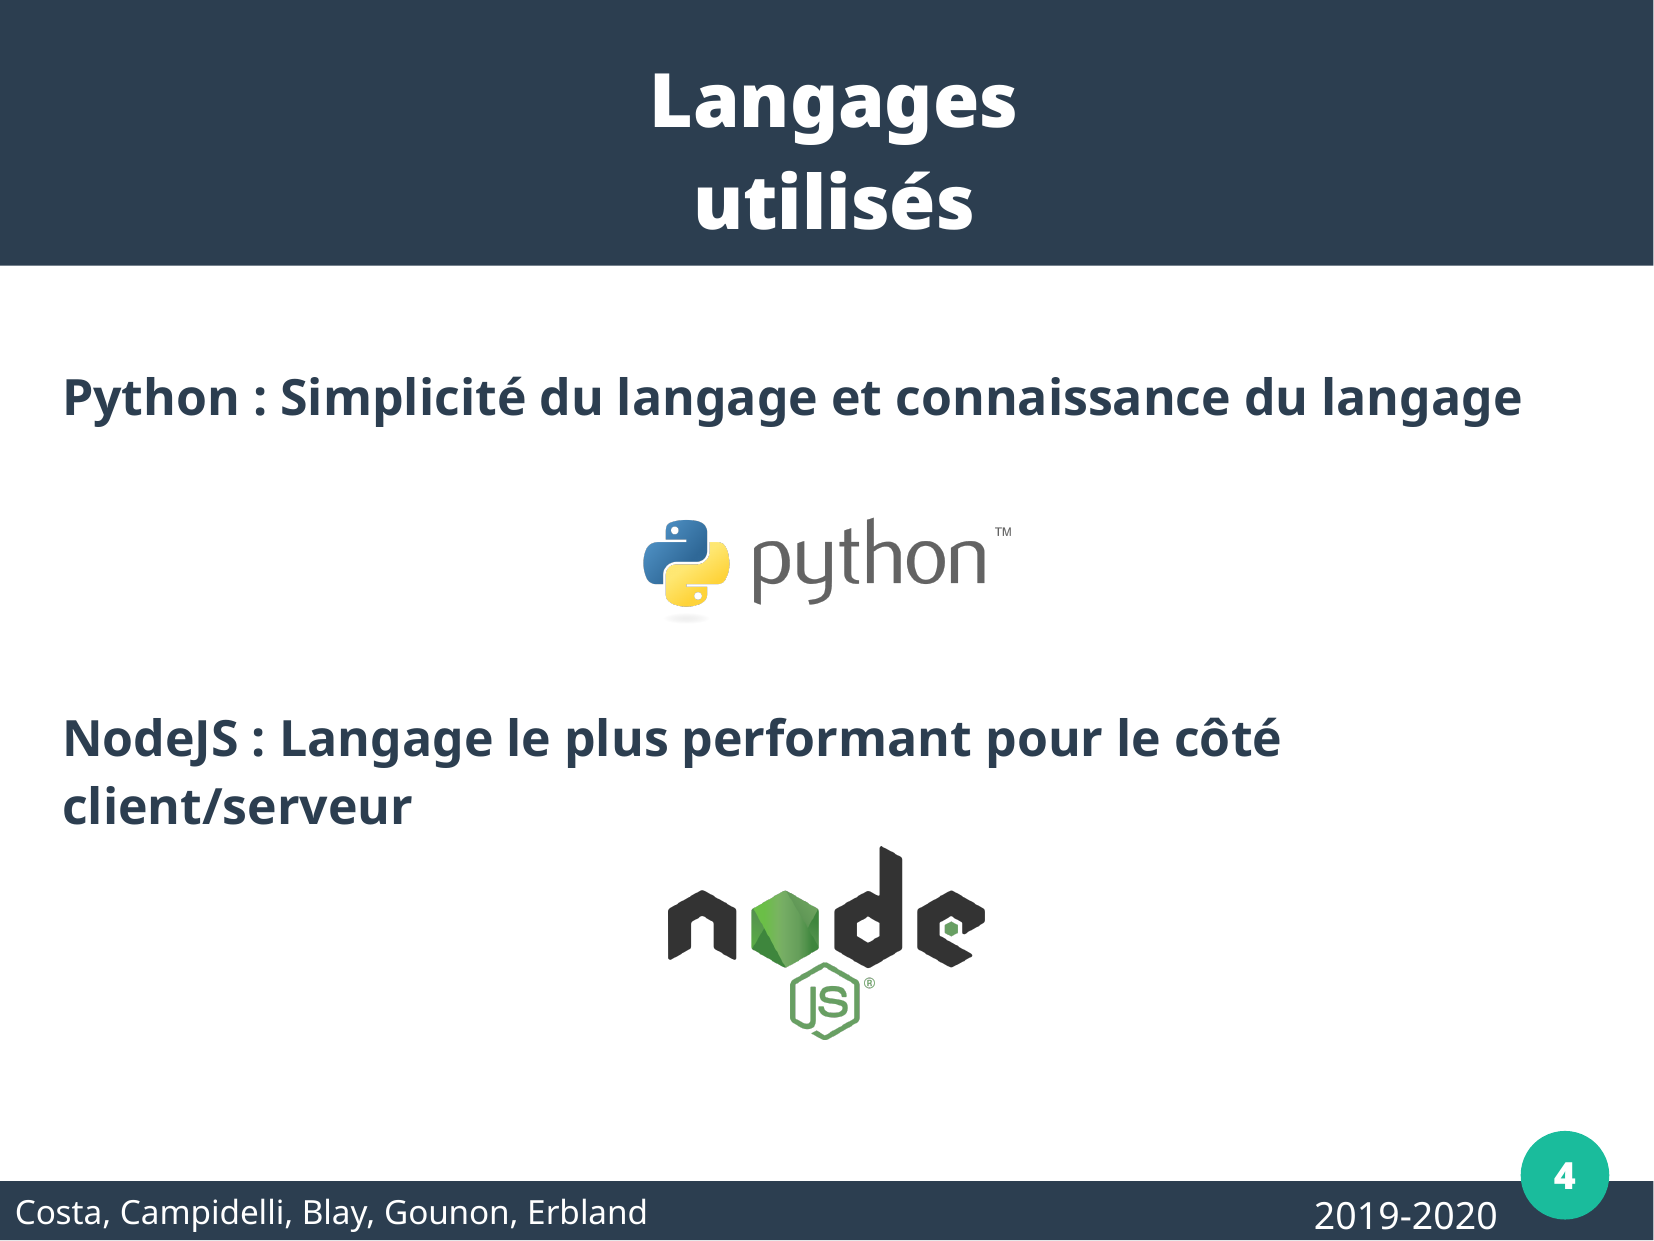

# Langages utilisés
Python : Simplicité du langage et connaissance du langage
NodeJS : Langage le plus performant pour le côté client/serveur
4
Costa, Campidelli, Blay, Gounon, Erbland
2019-2020